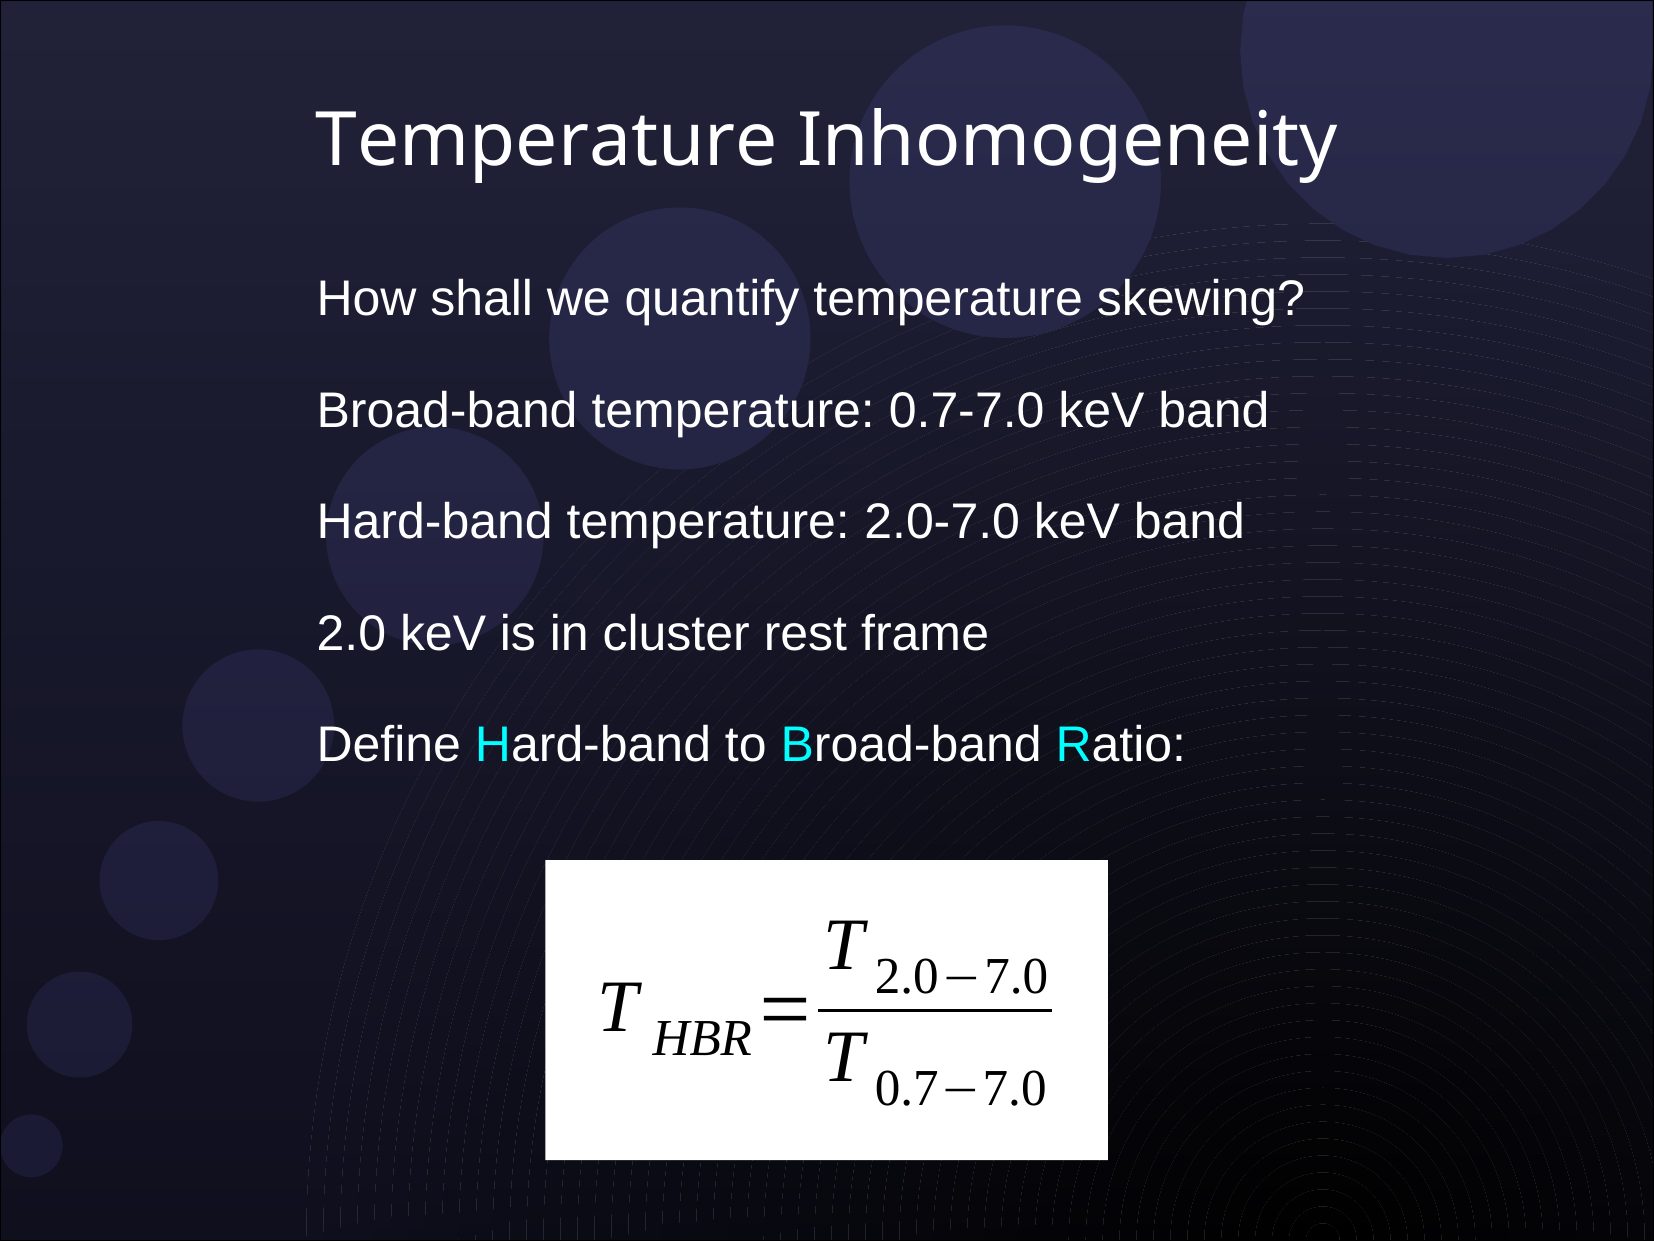

# Temperature Inhomogeneity
 How shall we quantify temperature skewing?
 Broad-band temperature: 0.7-7.0 keV band
 Hard-band temperature: 2.0-7.0 keV band
 2.0 keV is in cluster rest frame
 Define Hard-band to Broad-band Ratio: